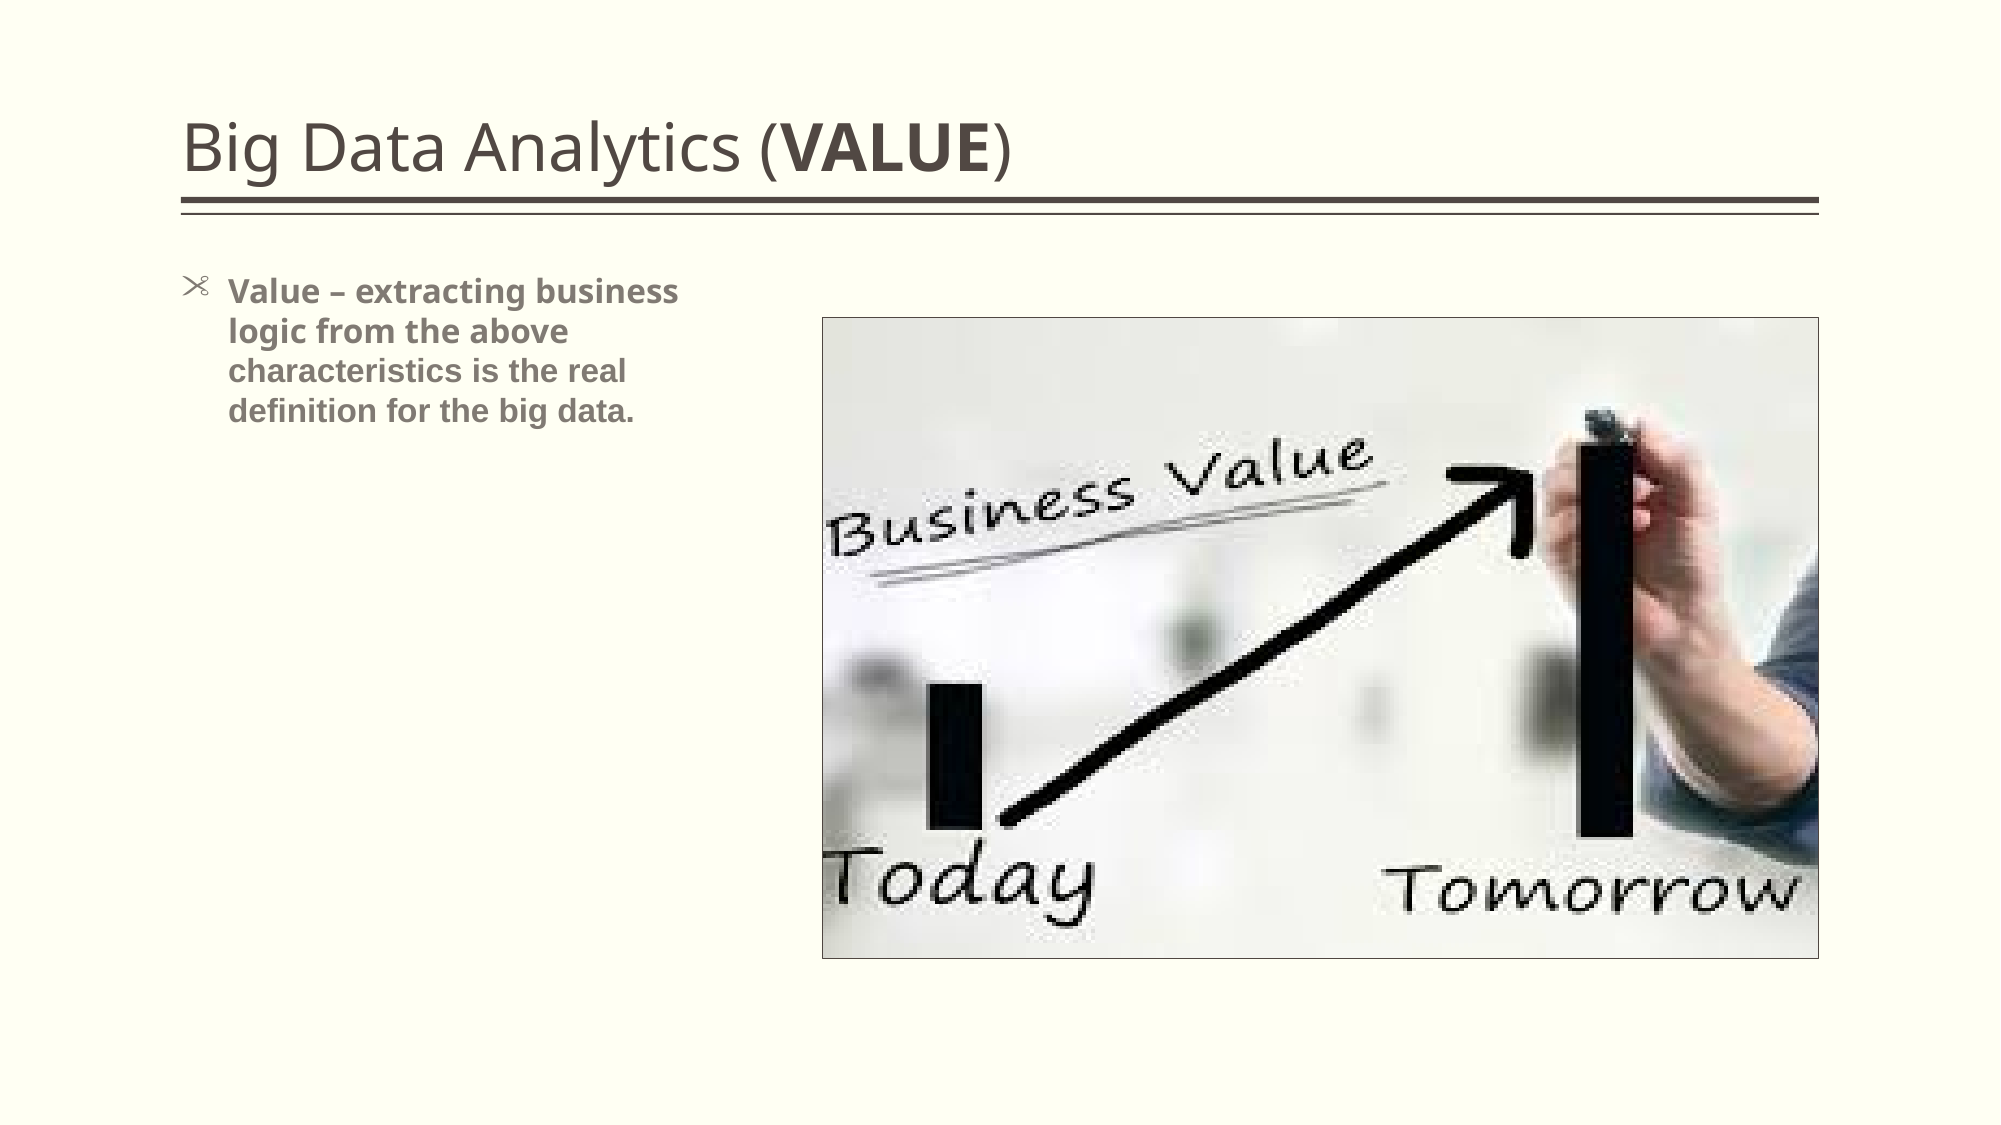

# Big Data Analytics (VALUE)
Value – extracting business logic from the above characteristics is the real definition for the big data.